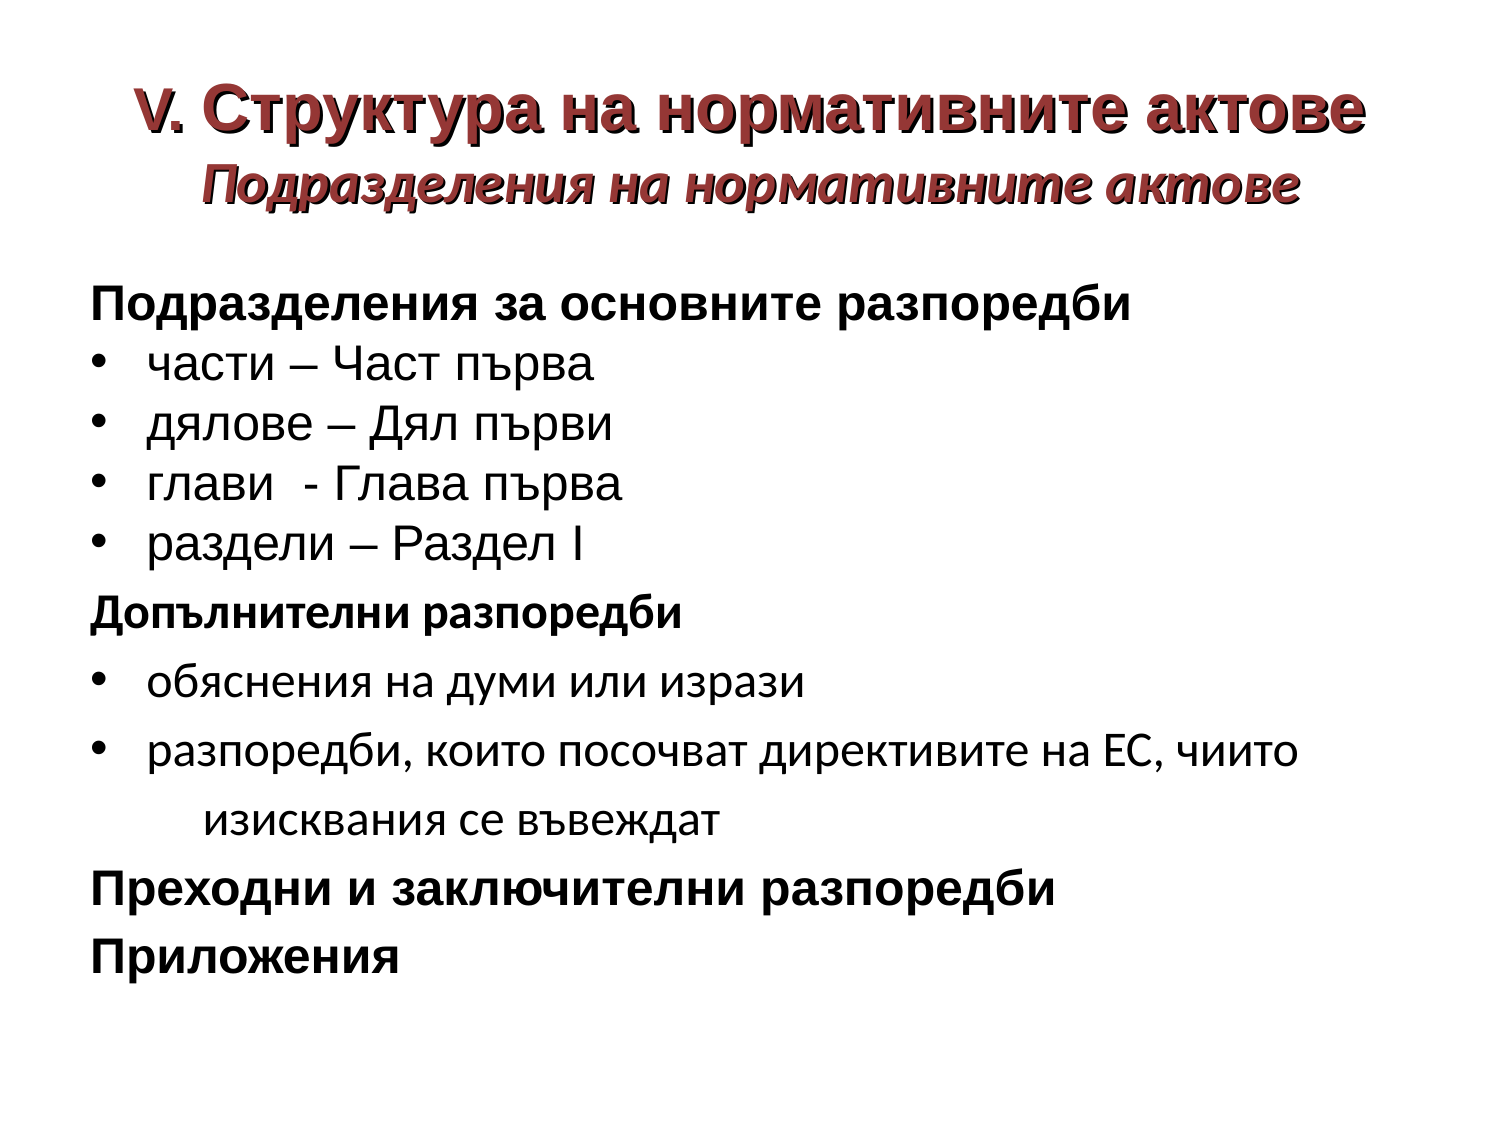

# V. Структура на нормативните актове Подразделения на нормативните актове
Подразделения за основните разпоредби
части – Част първа
дялове – Дял първи
глави - Глава първа
раздели – Раздел I
Допълнителни разпоредби
обяснения на думи или изрази
разпоредби, които посочват директивите на ЕС, чиито изисквания се въвеждат
Преходни и заключителни разпоредби
Приложения